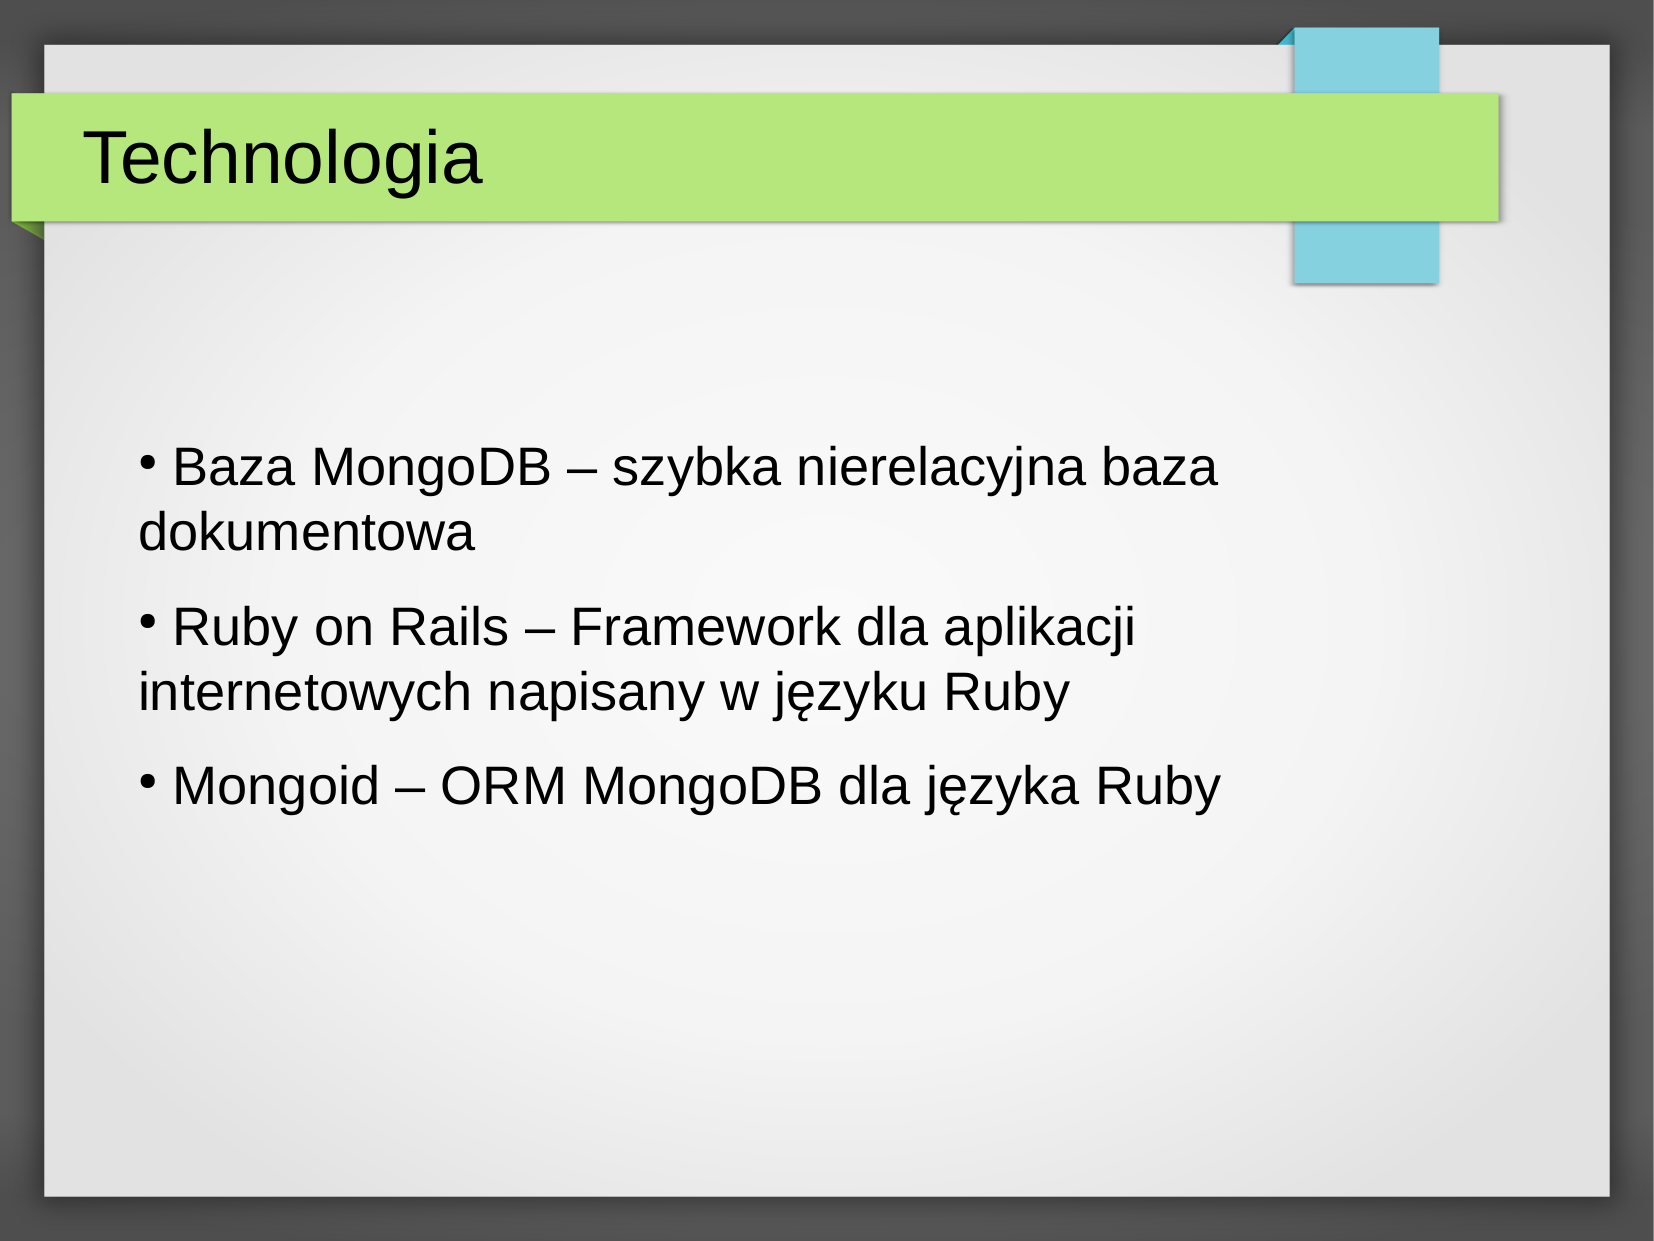

# Technologia
 Baza MongoDB – szybka nierelacyjna baza 	dokumentowa
 Ruby on Rails – Framework dla aplikacji 	internetowych napisany w języku Ruby
 Mongoid – ORM MongoDB dla języka Ruby